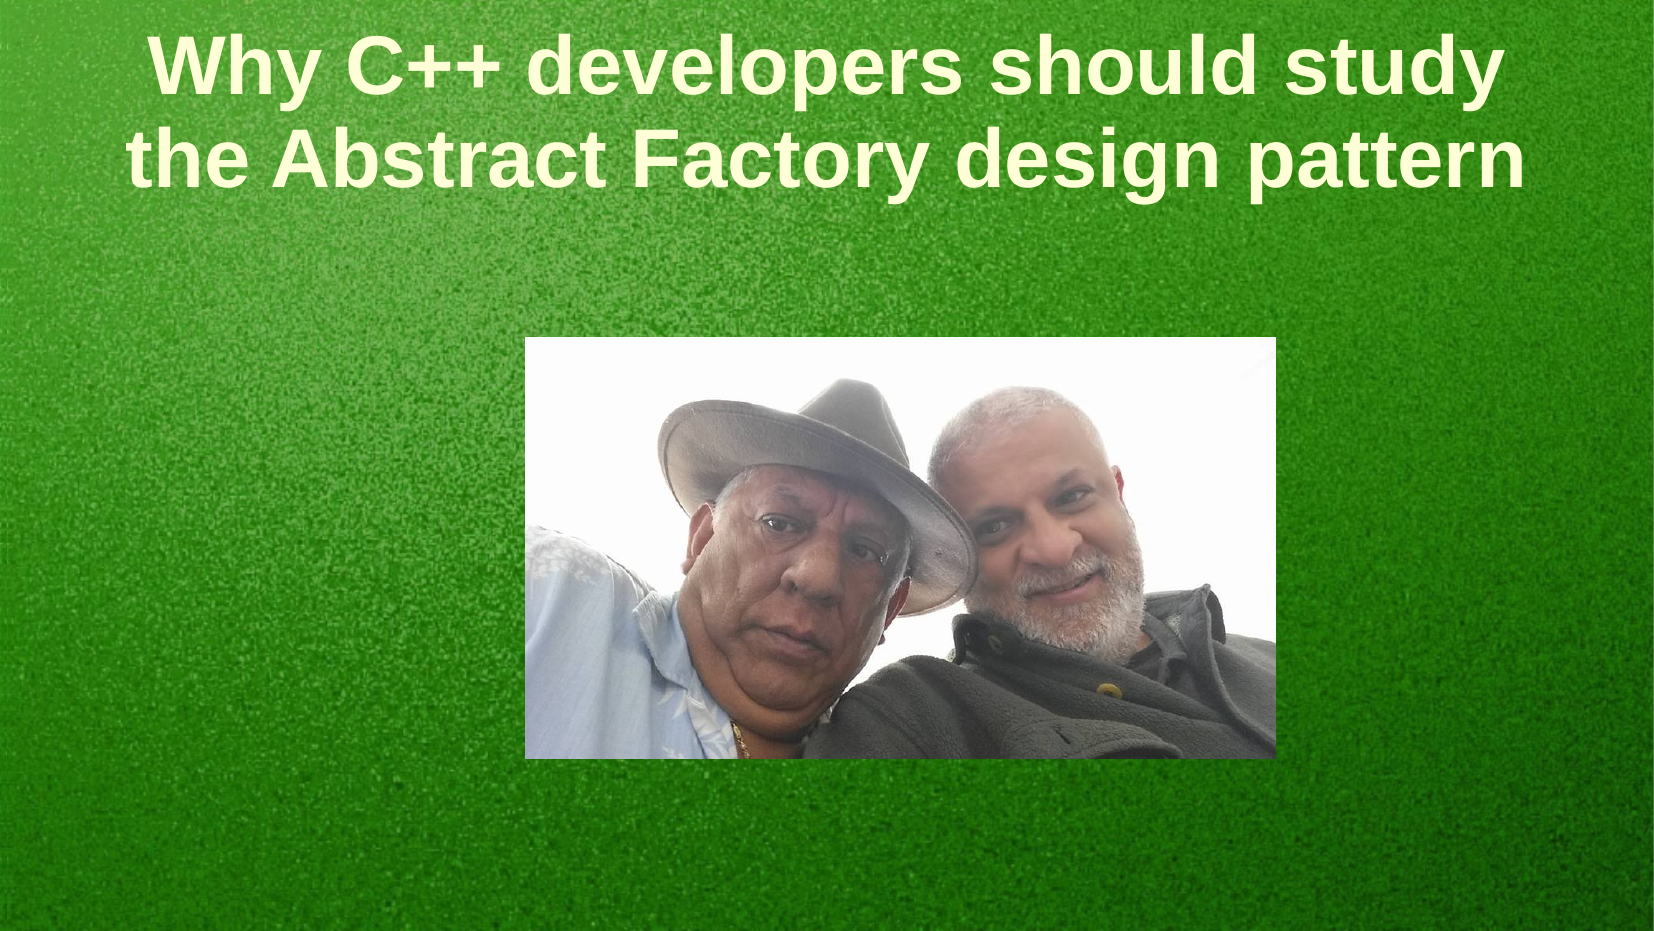

Why C++ developers should study the Abstract Factory design pattern
#